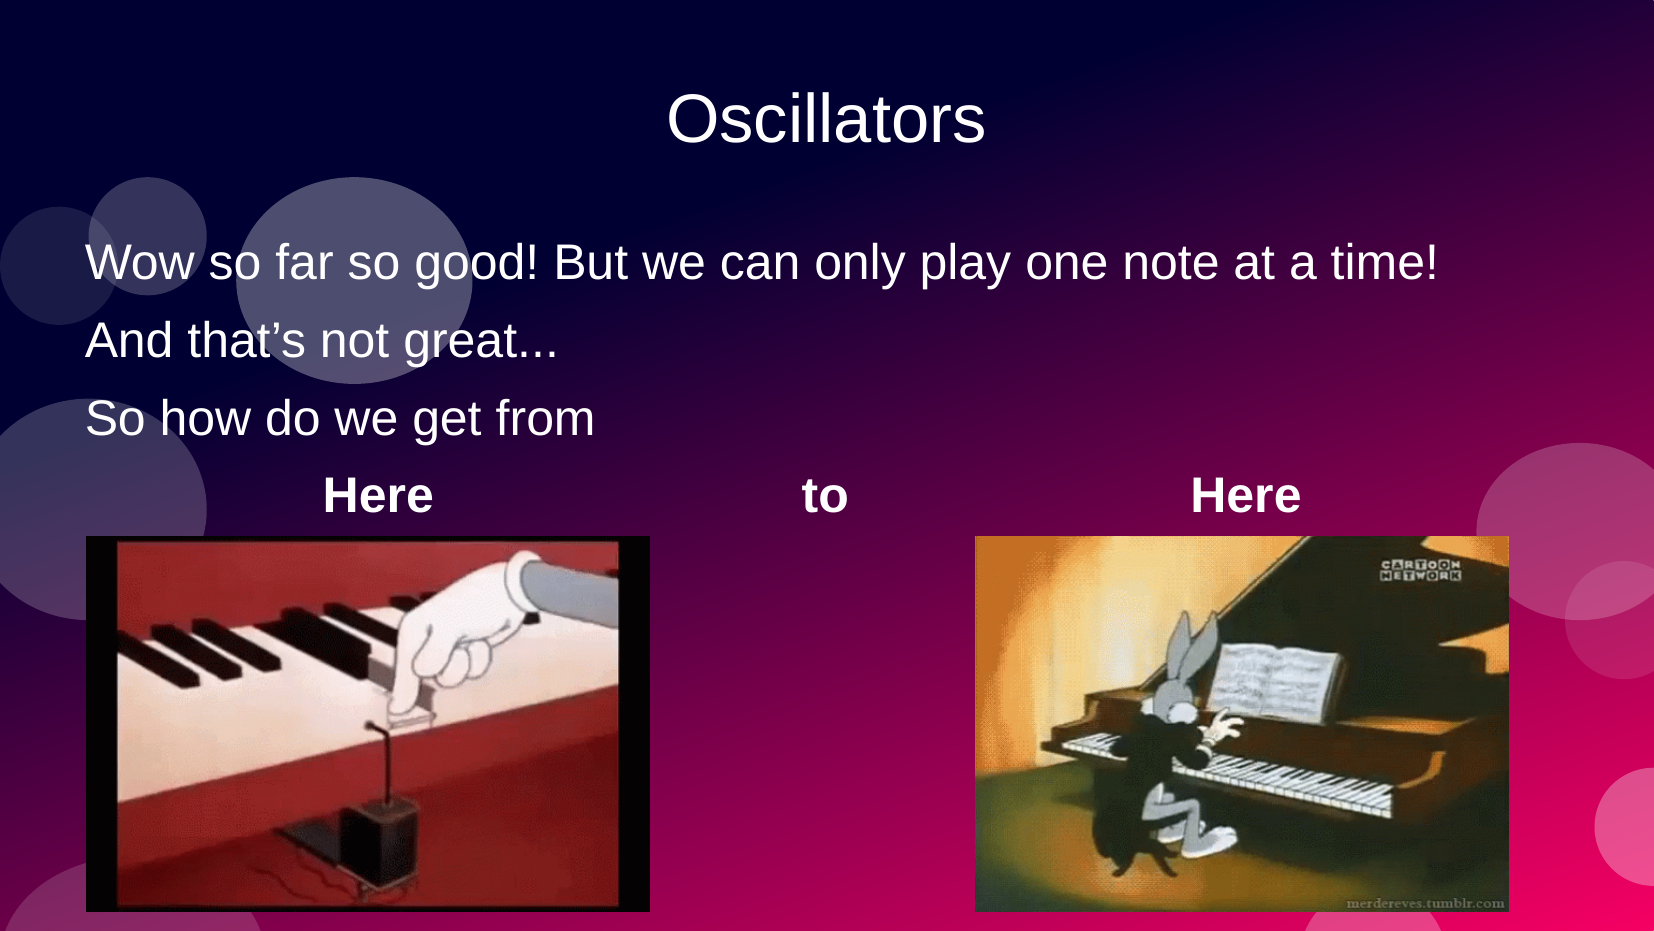

# Oscillators
Wow so far so good! But we can only play one note at a time!
And that’s not great...
So how do we get from
 Here					 to				 Here